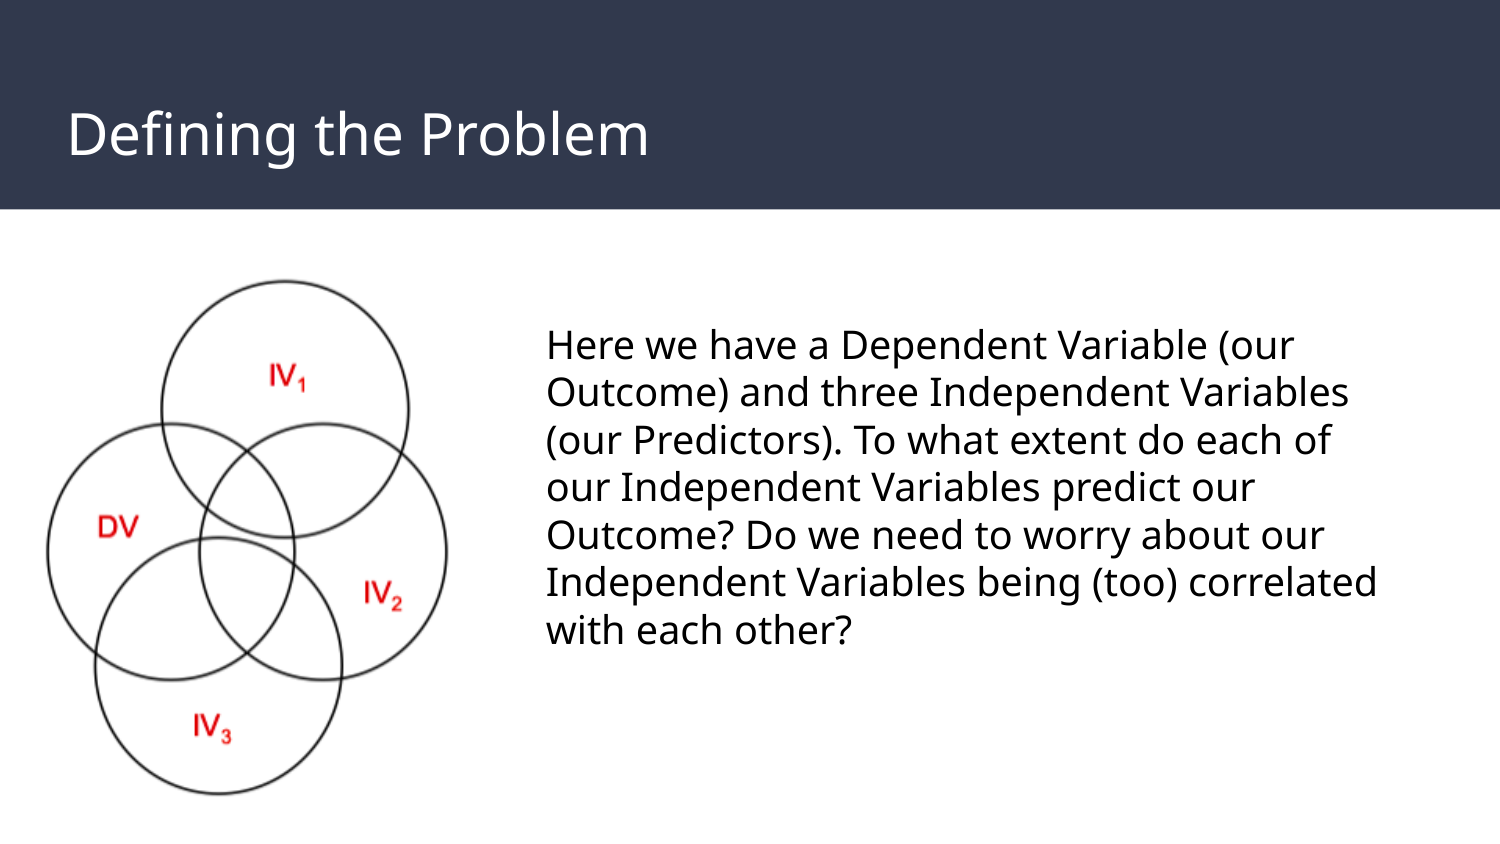

# Defining the Problem
Here we have a Dependent Variable (our Outcome) and three Independent Variables (our Predictors). To what extent do each of our Independent Variables predict our Outcome? Do we need to worry about our Independent Variables being (too) correlated with each other?